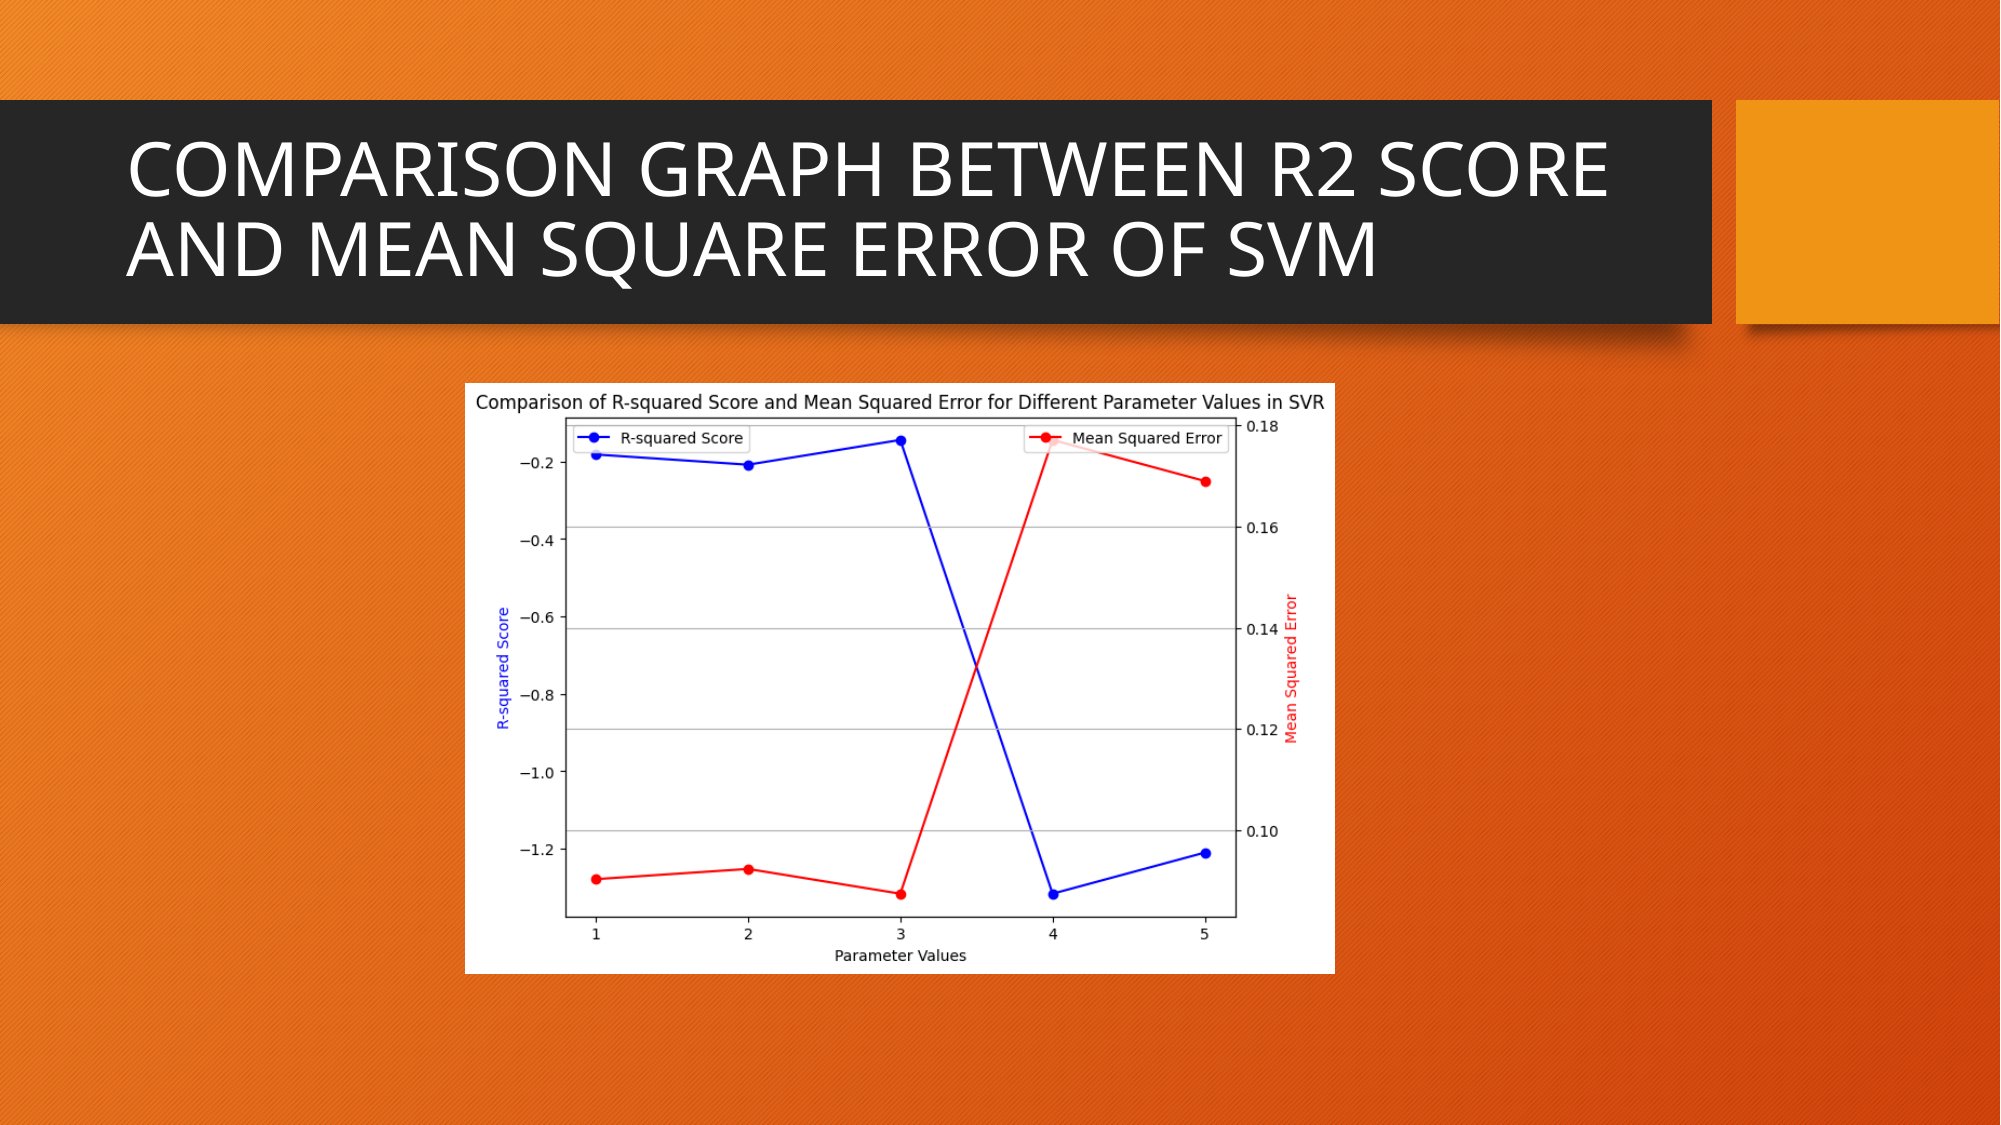

# COMPARISON GRAPH BETWEEN R2 SCORE AND MEAN SQUARE ERROR OF SVM